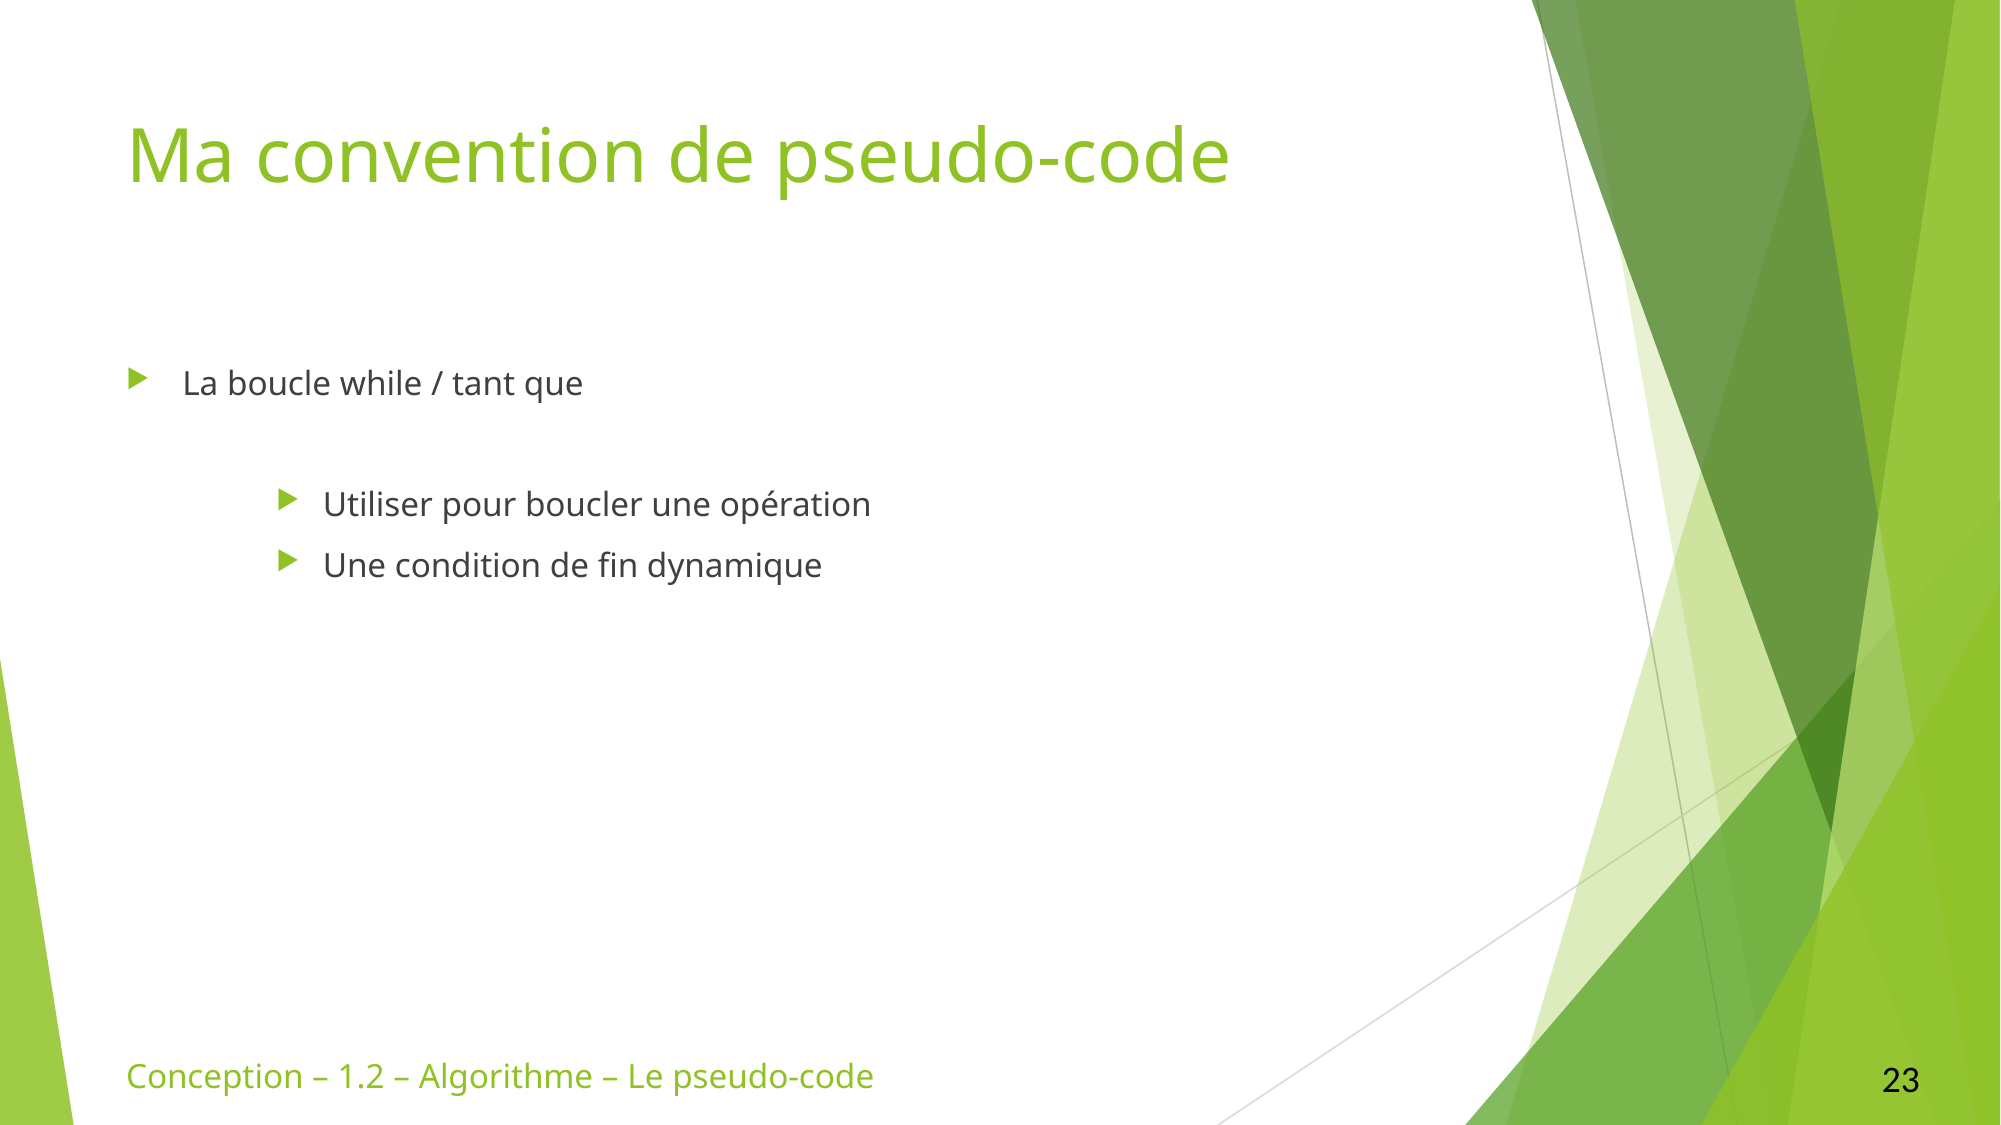

# Ma convention de pseudo-code
La boucle while / tant que
Utiliser pour boucler une opération
Une condition de fin dynamique
Conception – 1.2 – Algorithme – Le pseudo-code